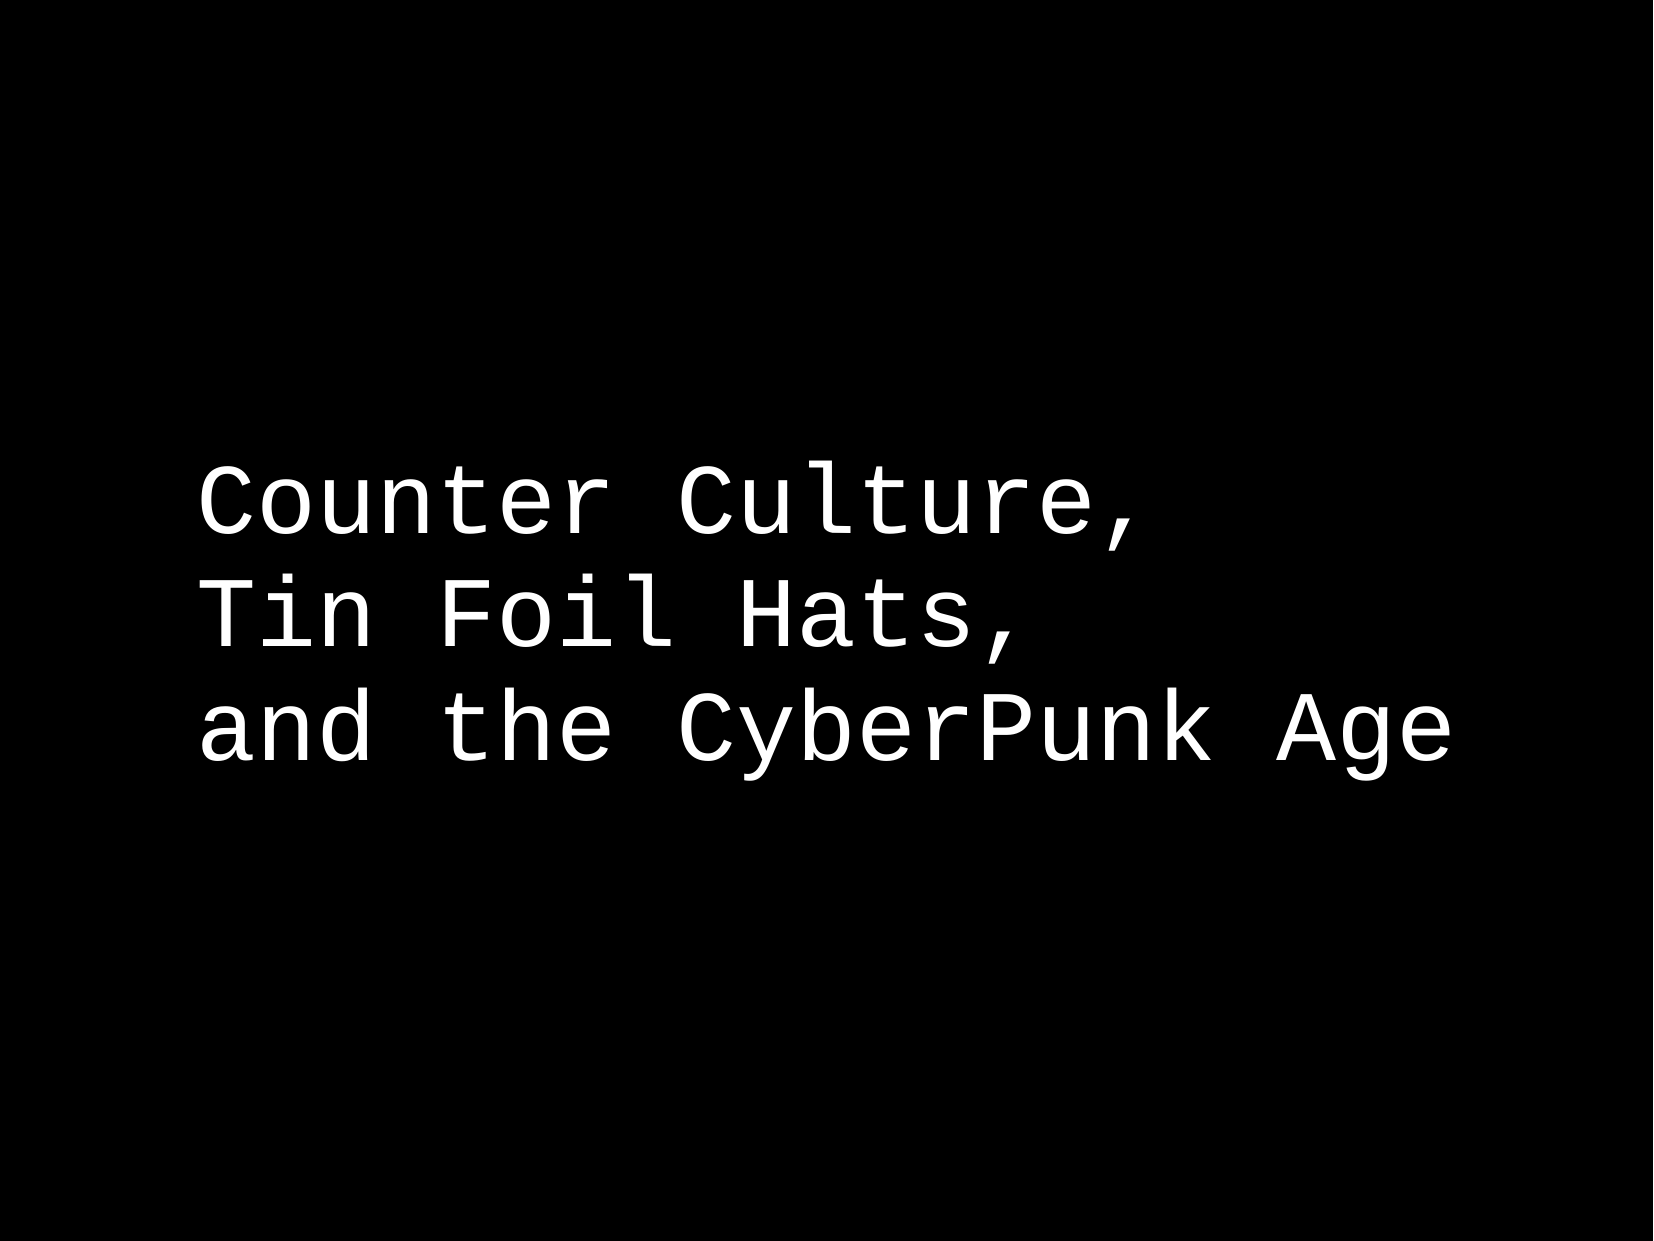

Counter Culture,
Tin Foil Hats,
and the CyberPunk Age